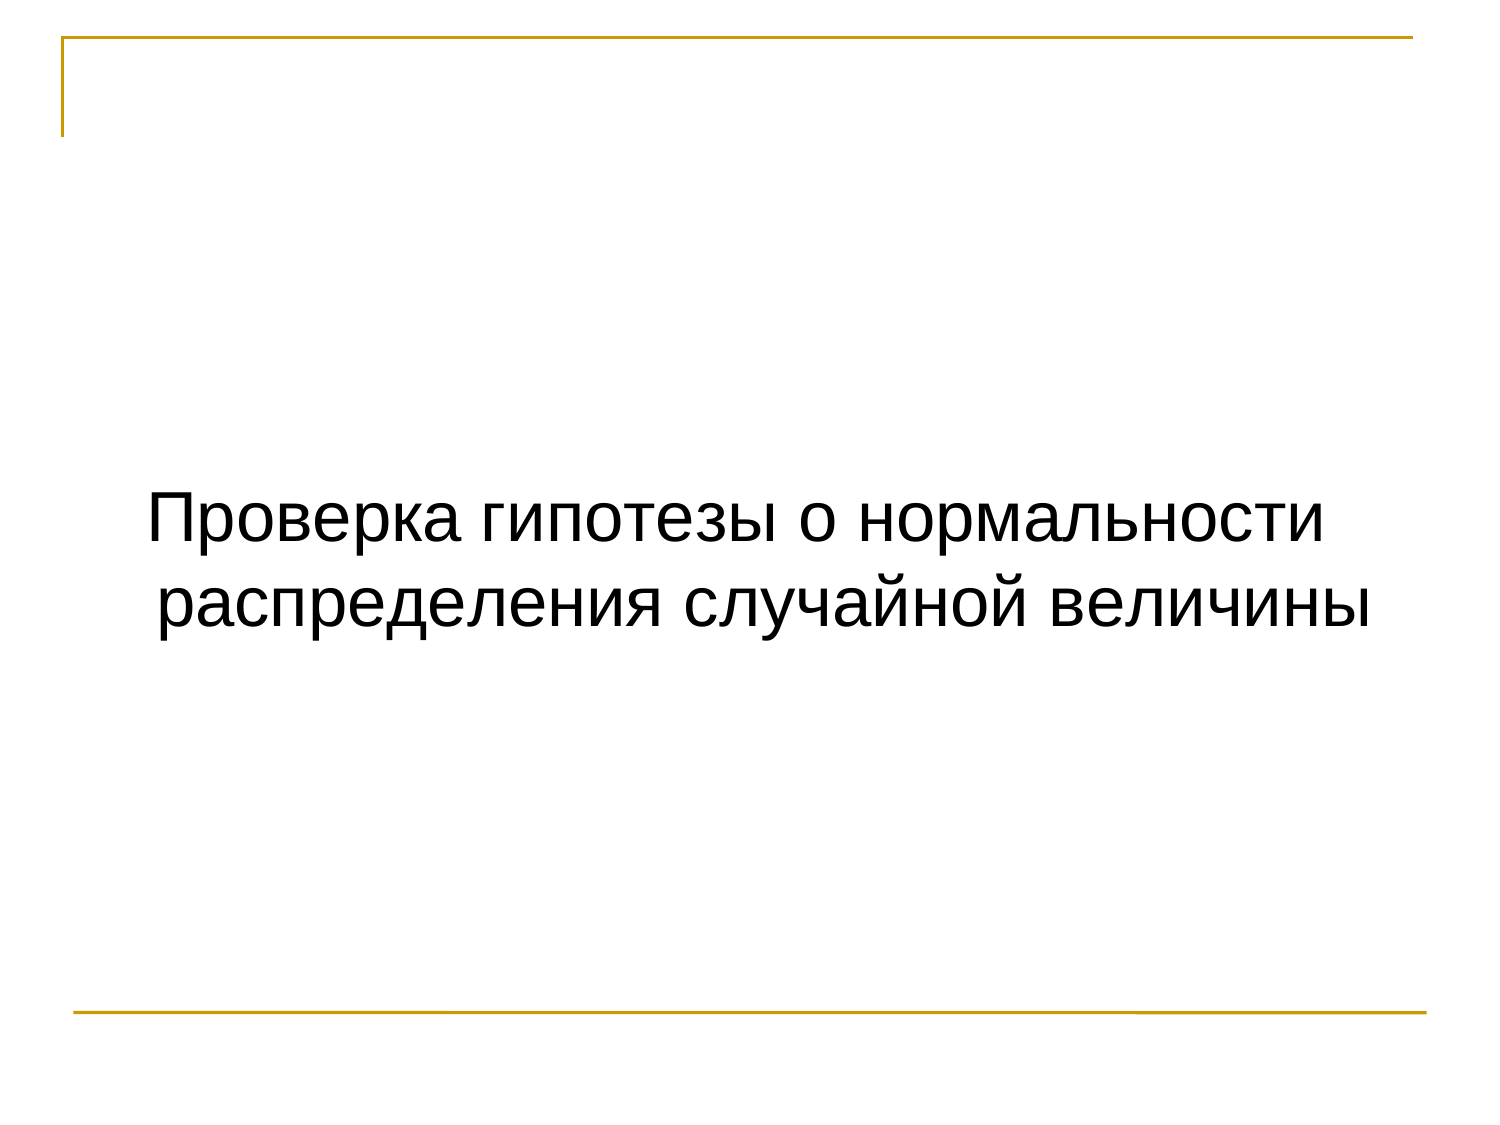

#
Проверка гипотезы о нормальности распределения случайной величины